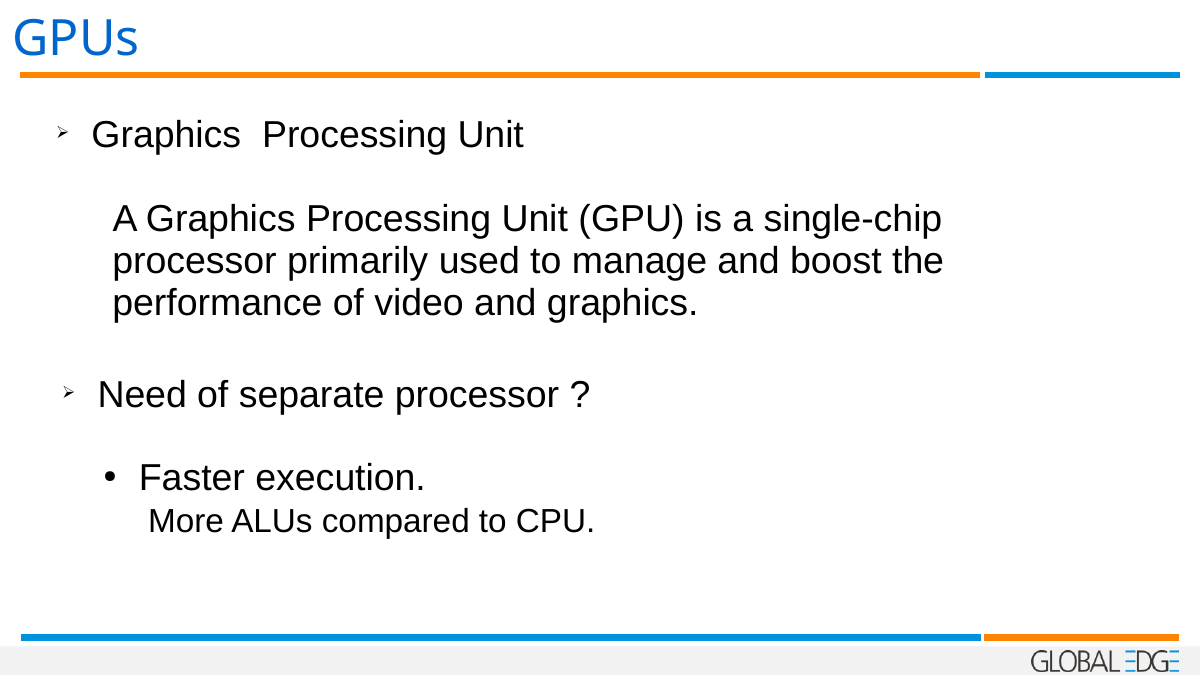

# GPUs
Graphics Processing Unit
 A Graphics Processing Unit (GPU) is a single-chip processor primarily used to manage and boost the performance of video and graphics.
Need of separate processor ?
Faster execution.
 More ALUs compared to CPU.